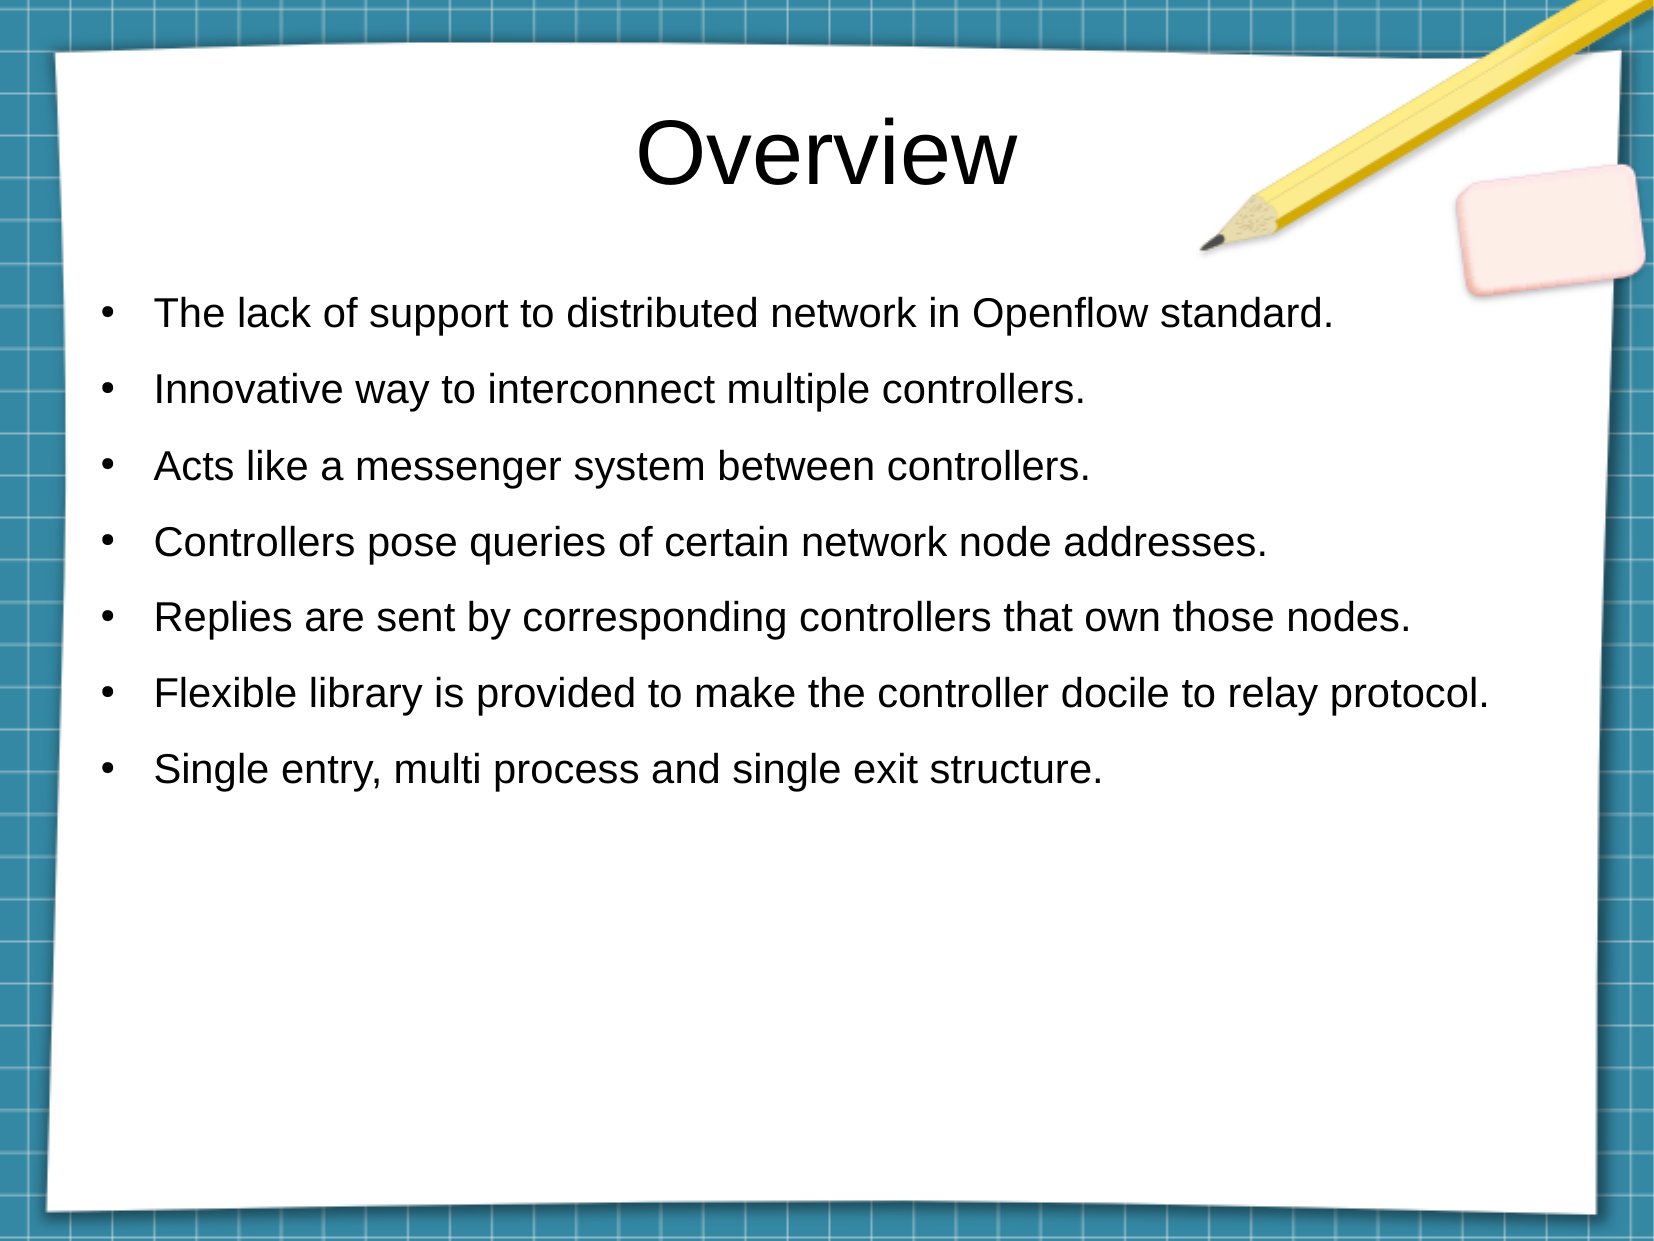

# Overview
The lack of support to distributed network in Openflow standard.
Innovative way to interconnect multiple controllers.
Acts like a messenger system between controllers.
Controllers pose queries of certain network node addresses.
Replies are sent by corresponding controllers that own those nodes.
Flexible library is provided to make the controller docile to relay protocol.
Single entry, multi process and single exit structure.